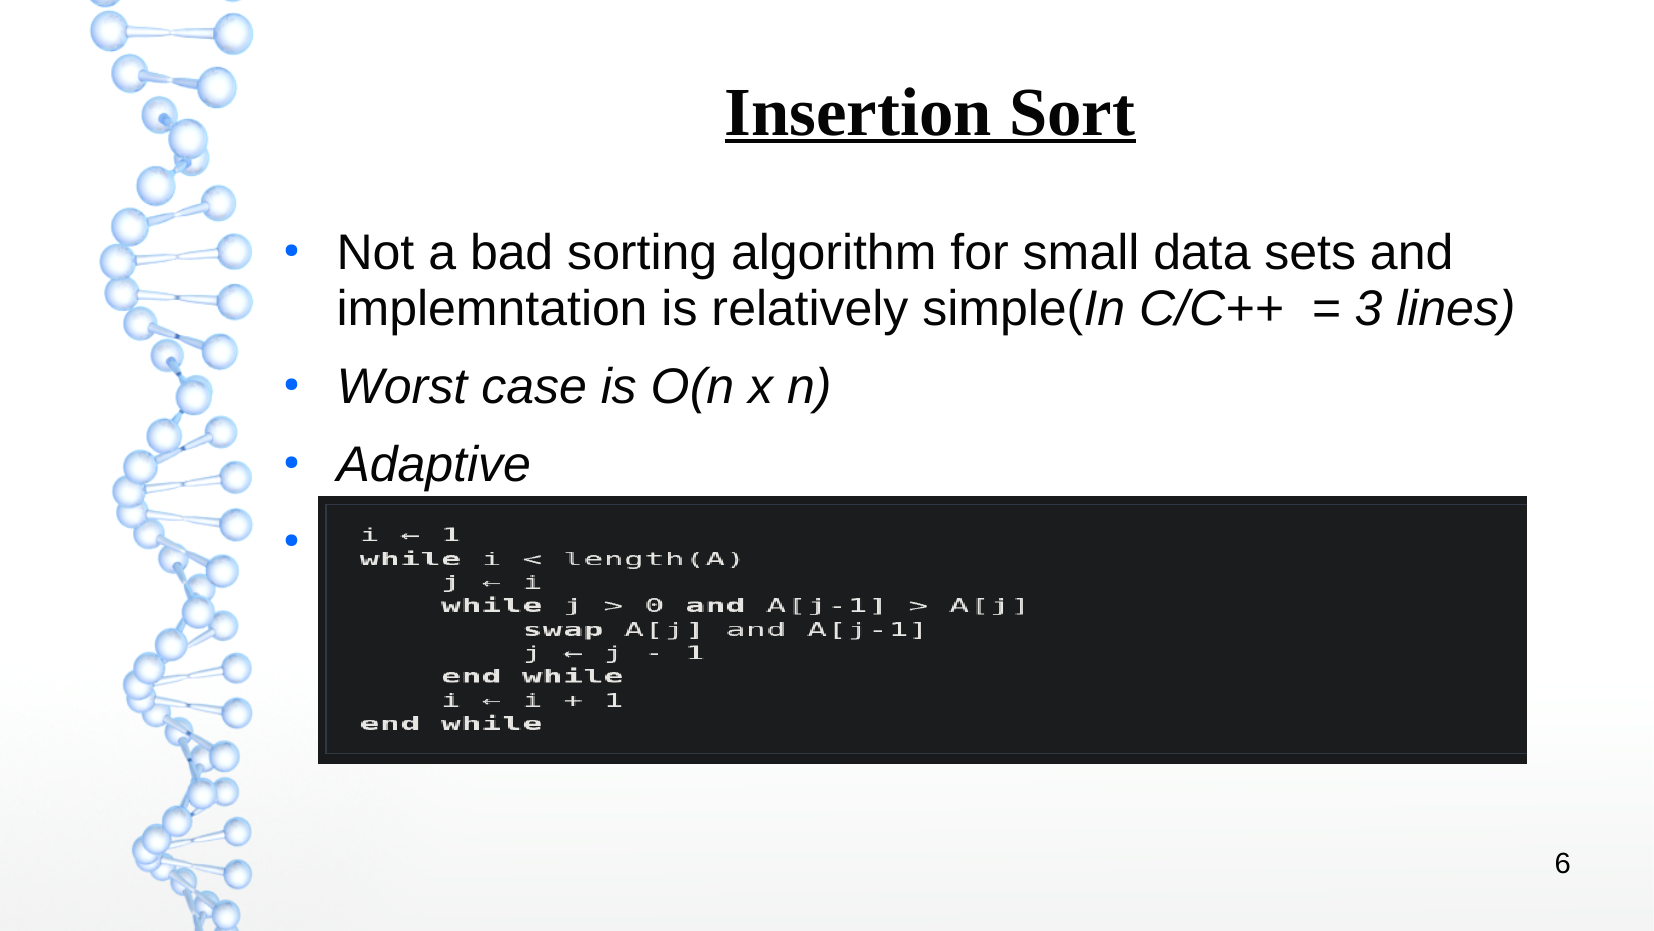

# Insertion Sort
Not a bad sorting algorithm for small data sets and implemntation is relatively simple(In C/C++ = 3 lines)
Worst case is O(n x n)
Adaptive
6